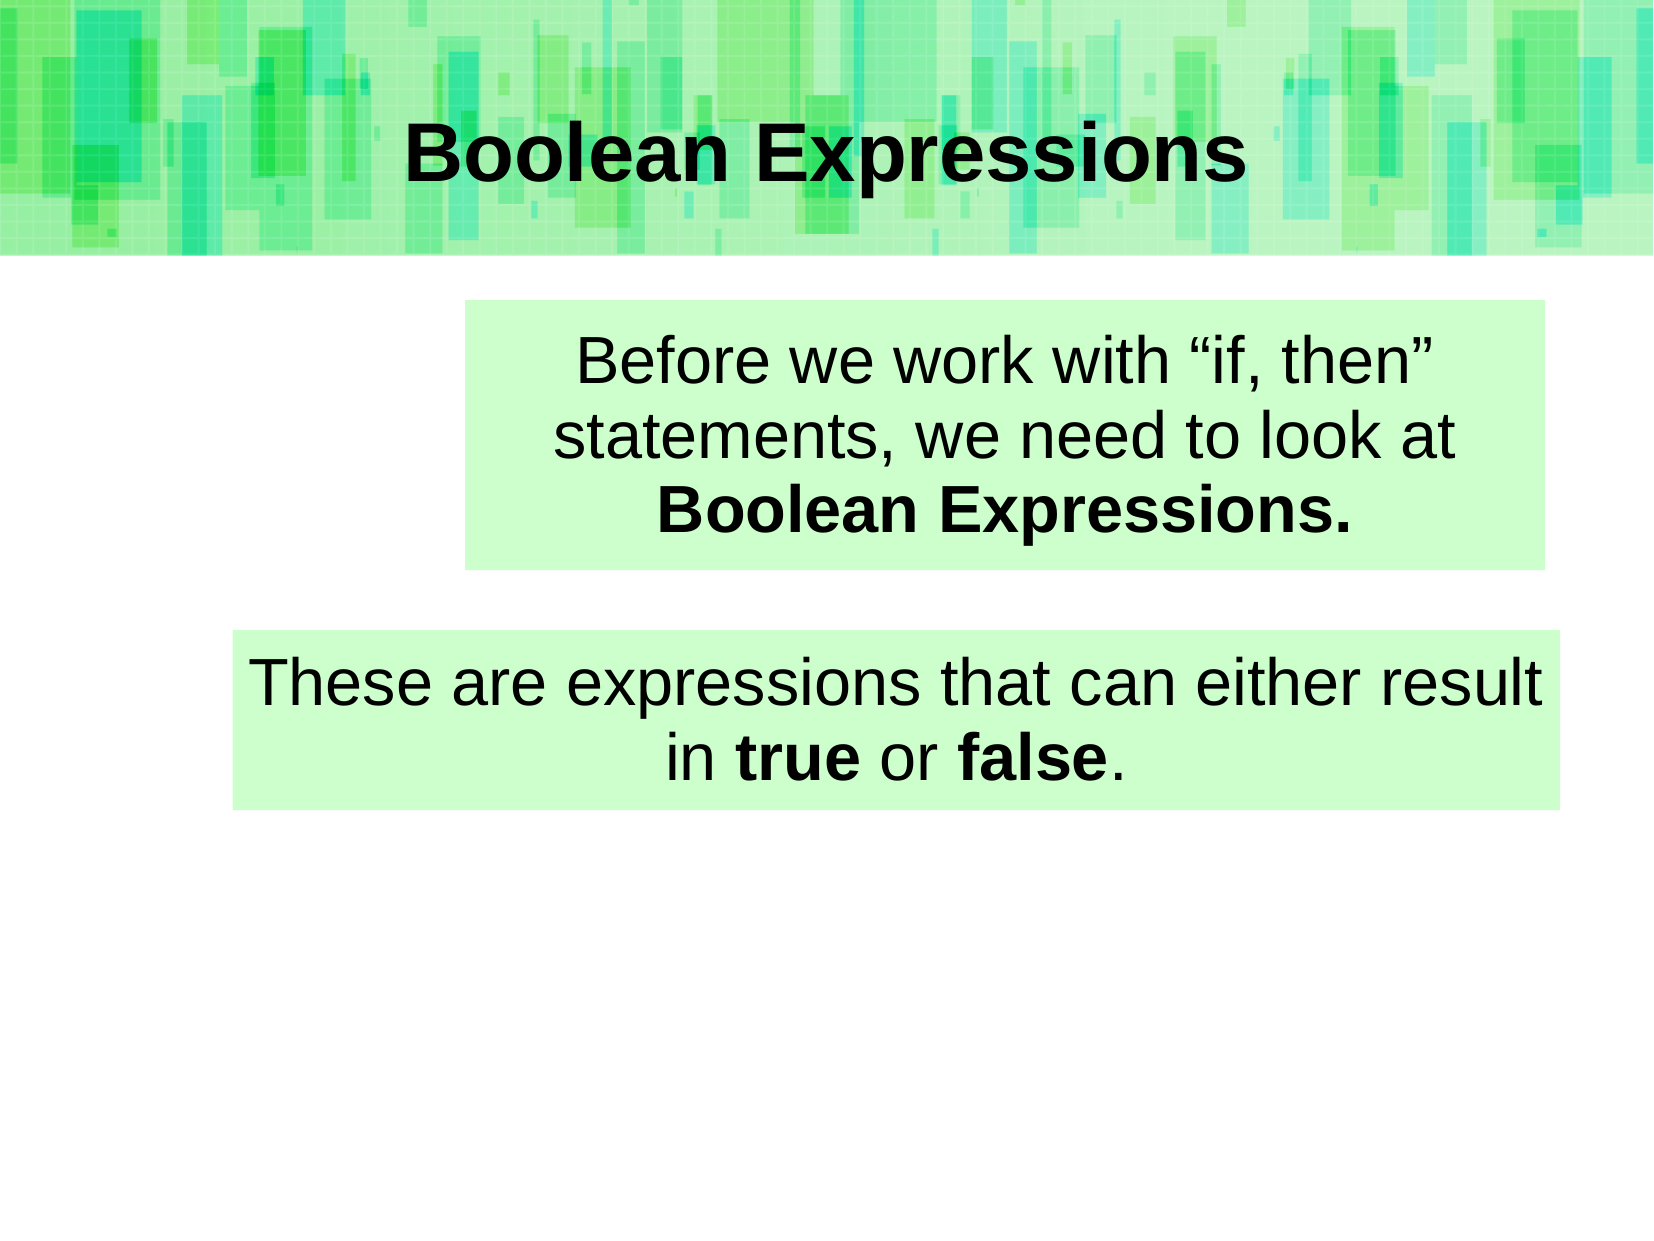

# Boolean Expressions
Before we work with “if, then” statements, we need to look at Boolean Expressions.
These are expressions that can either result in true or false.